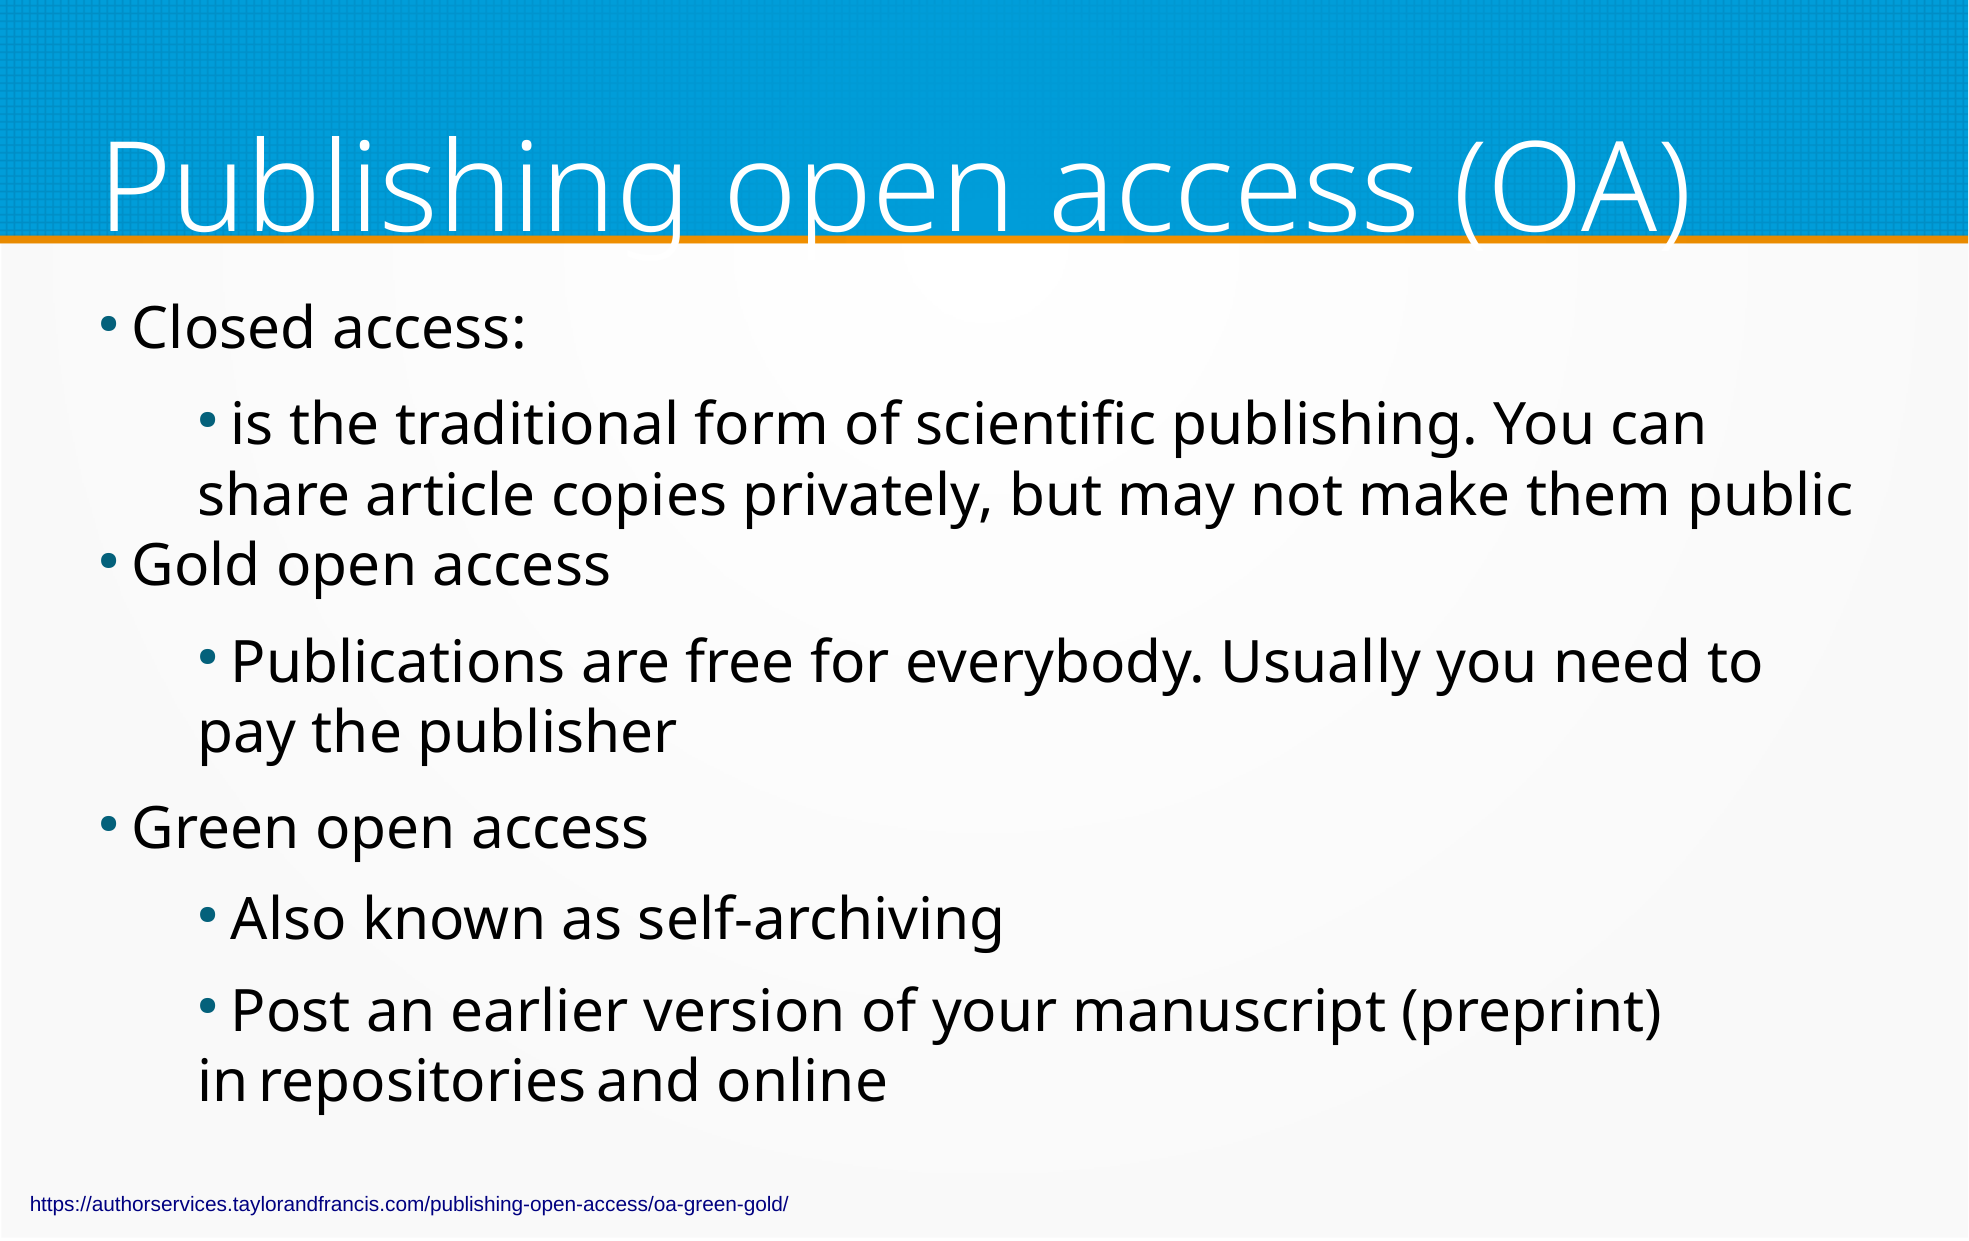

# Publishing open access (OA)
 Closed access:
 is the traditional form of scientific publishing. You can share article copies privately, but may not make them public
 Gold open access
 Publications are free for everybody. Usually you need to pay the publisher
 Green open access
 Also known as self-archiving
 Post an earlier version of your manuscript (preprint) in repositories and online
https://authorservices.taylorandfrancis.com/publishing-open-access/oa-green-gold/